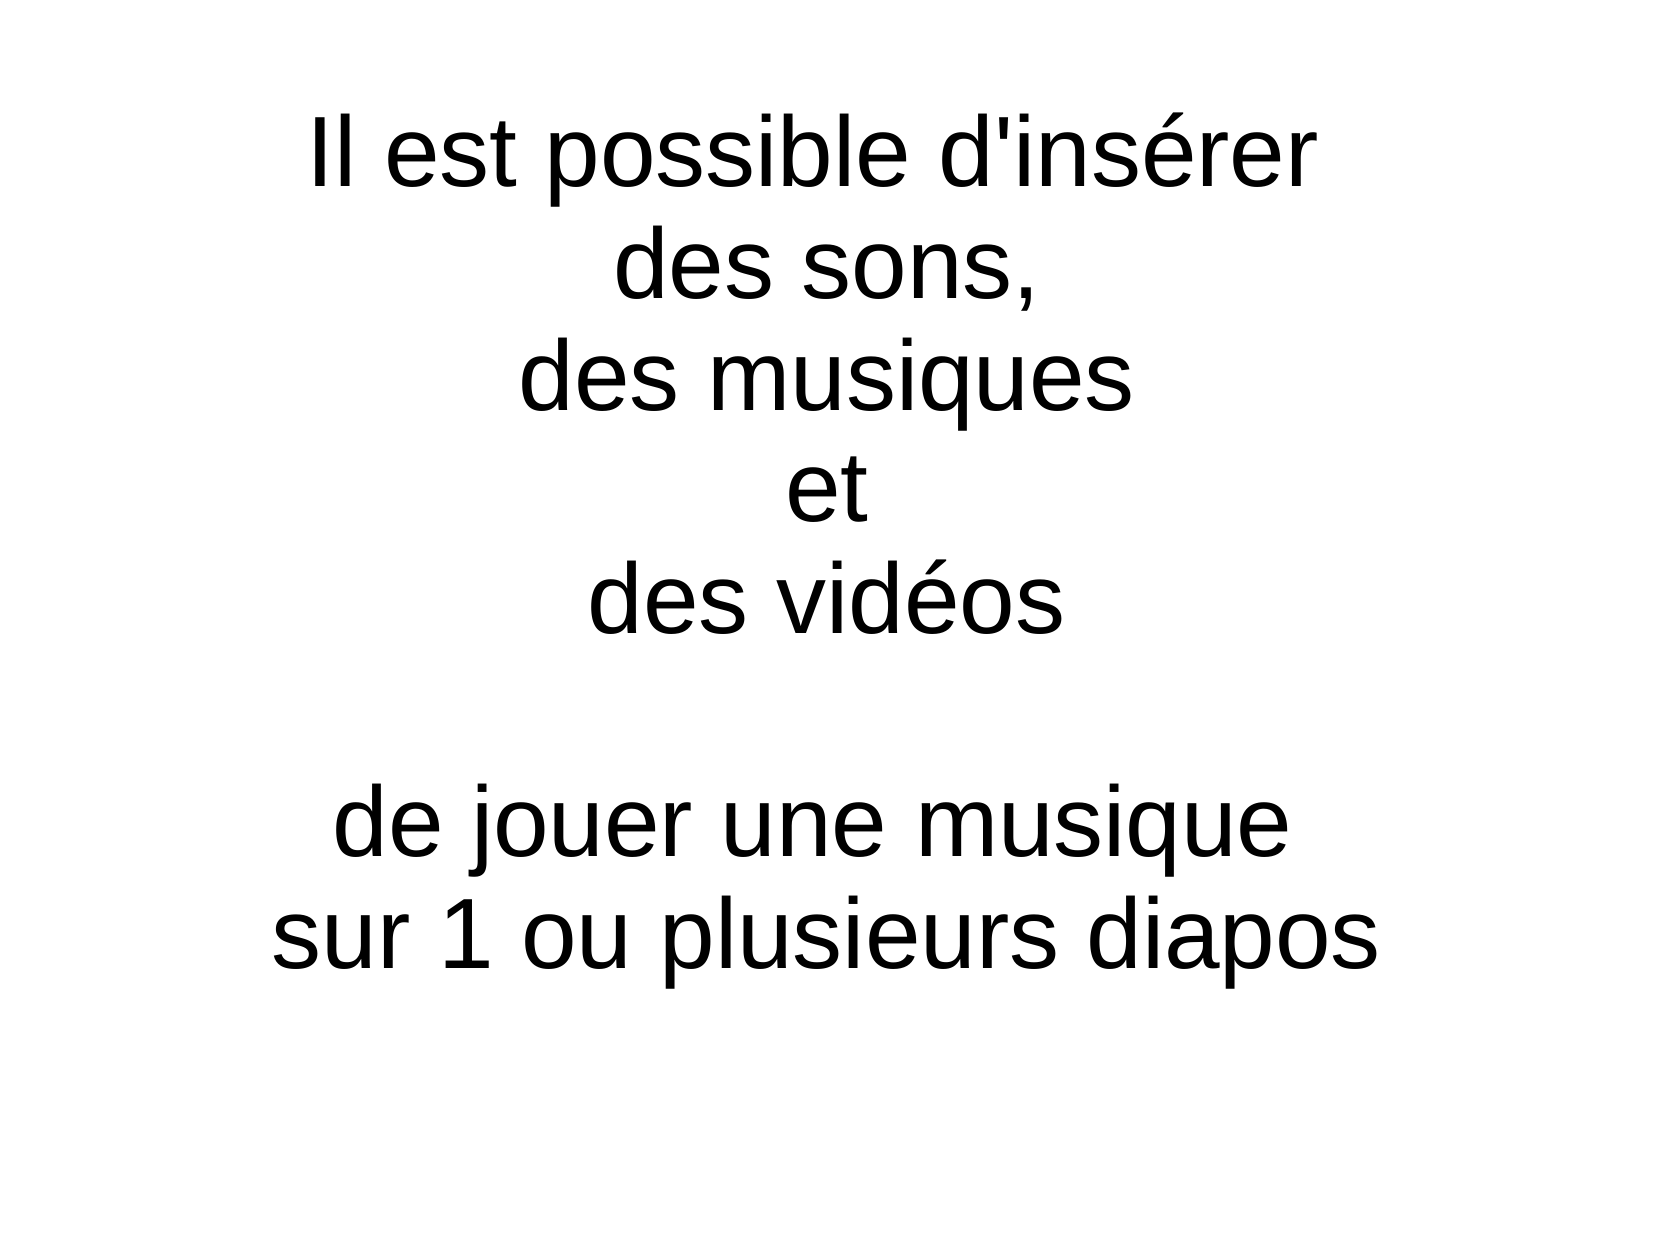

Il est possible d'insérer
des sons,
des musiques
et
des vidéos
de jouer une musique
sur 1 ou plusieurs diapos